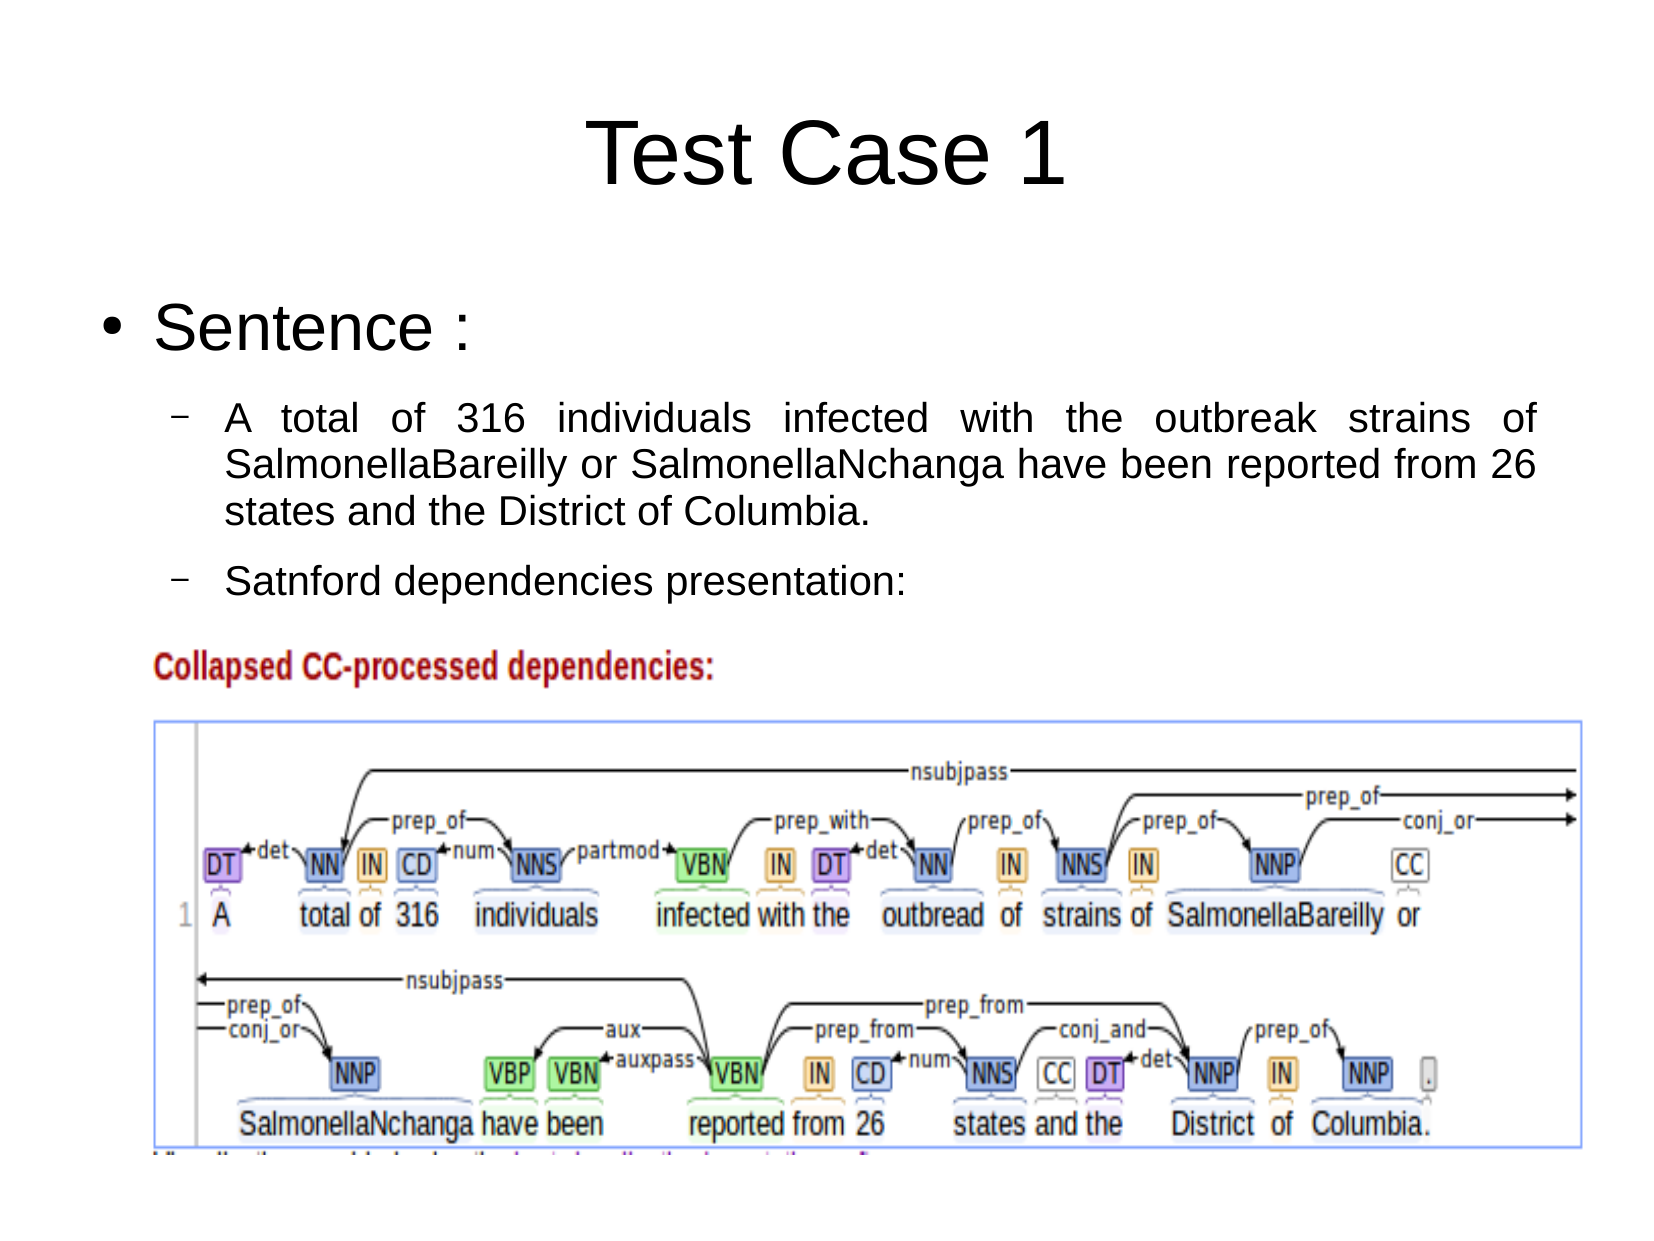

# Test Case 1
Sentence :
A total of 316 individuals infected with the outbreak strains of SalmonellaBareilly or SalmonellaNchanga have been reported from 26 states and the District of Columbia.
Satnford dependencies presentation: